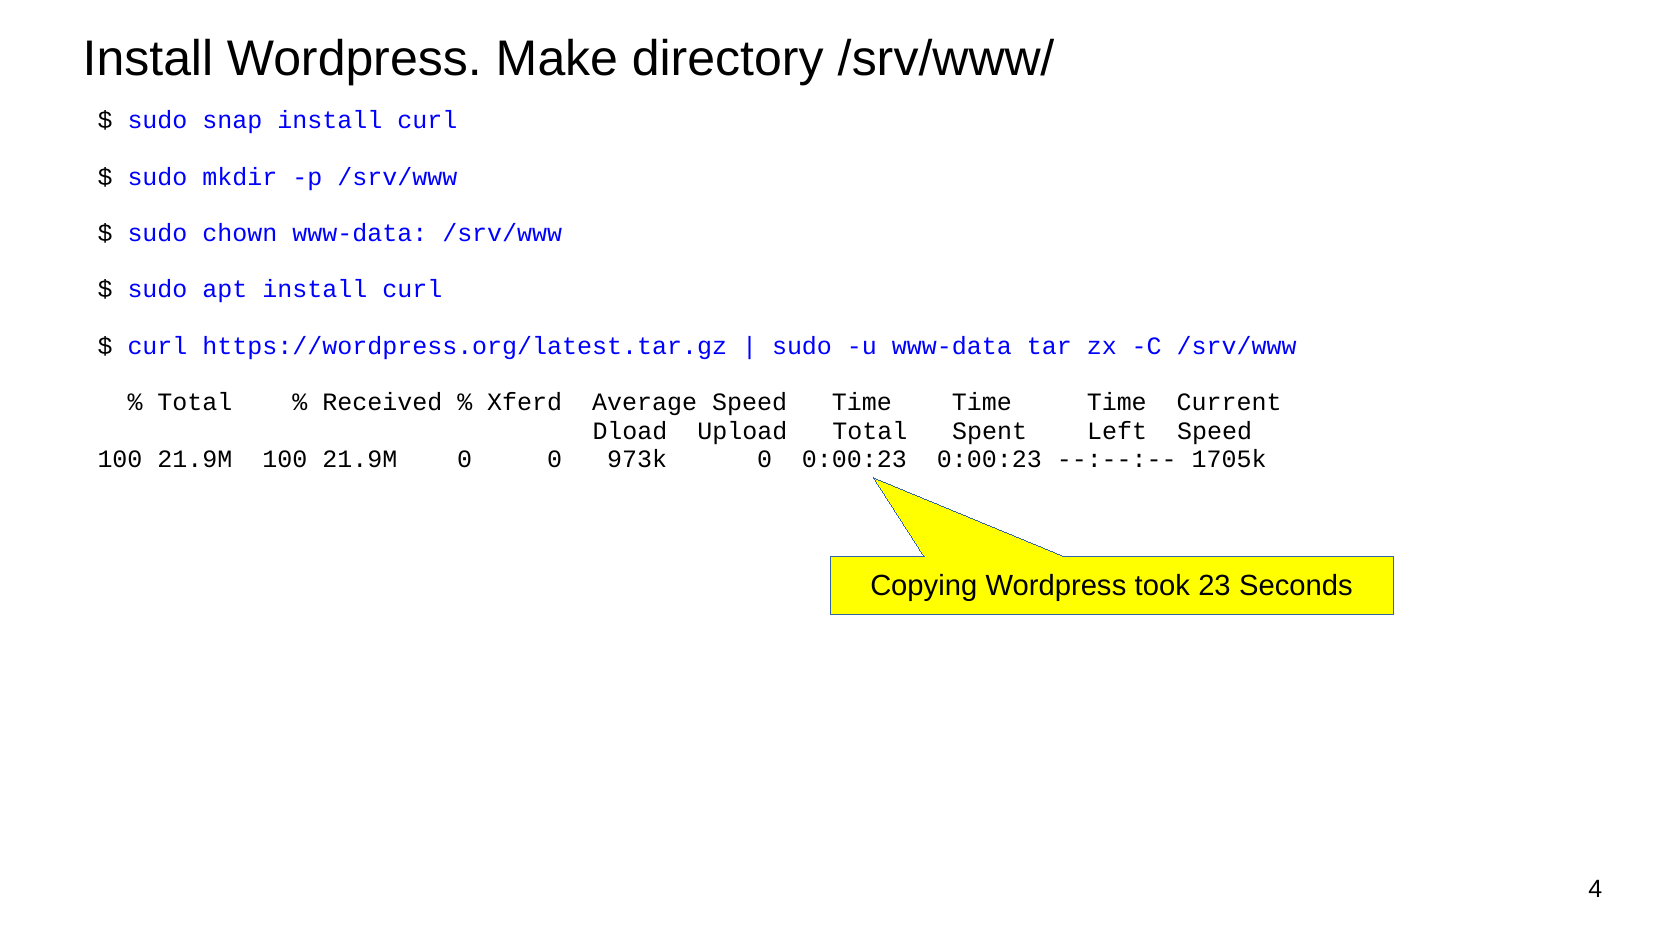

# Install Wordpress. Make directory /srv/www/
$ sudo snap install curl
$ sudo mkdir -p /srv/www
$ sudo chown www-data: /srv/www
$ sudo apt install curl
$ curl https://wordpress.org/latest.tar.gz | sudo -u www-data tar zx -C /srv/www
 % Total % Received % Xferd Average Speed Time Time Time Current
 Dload Upload Total Spent Left Speed
100 21.9M 100 21.9M 0 0 973k 0 0:00:23 0:00:23 --:--:-- 1705k
Copying Wordpress took 23 Seconds